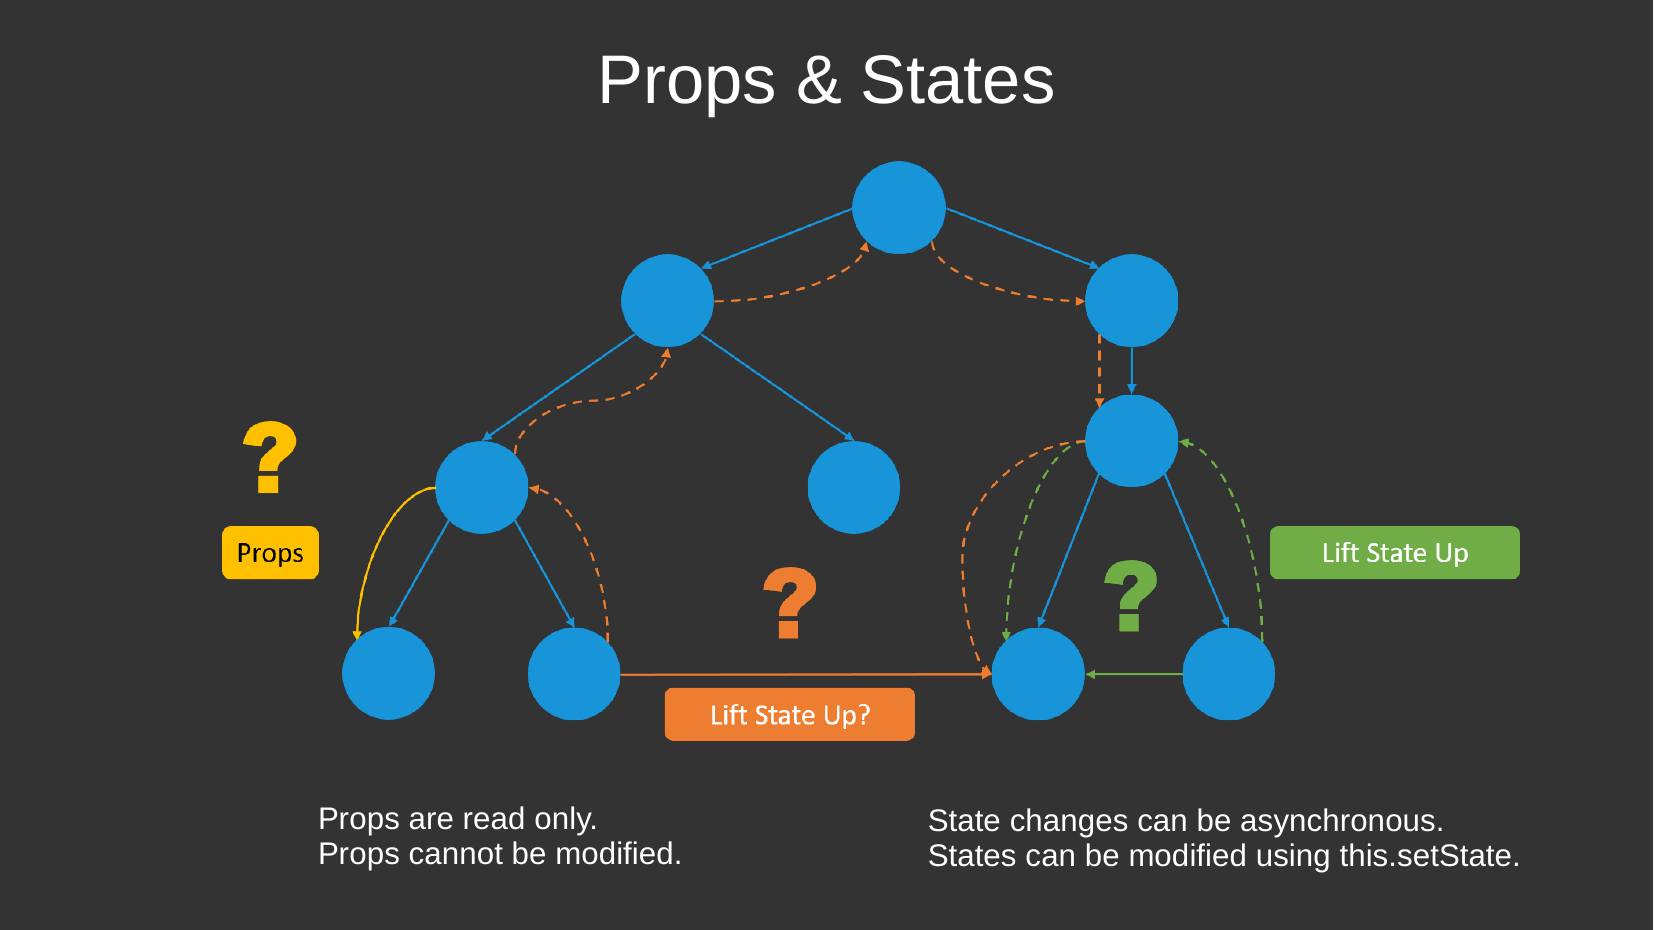

# Props & States
Props are read only.
Props cannot be modified.
State changes can be asynchronous.
States can be modified using this.setState.